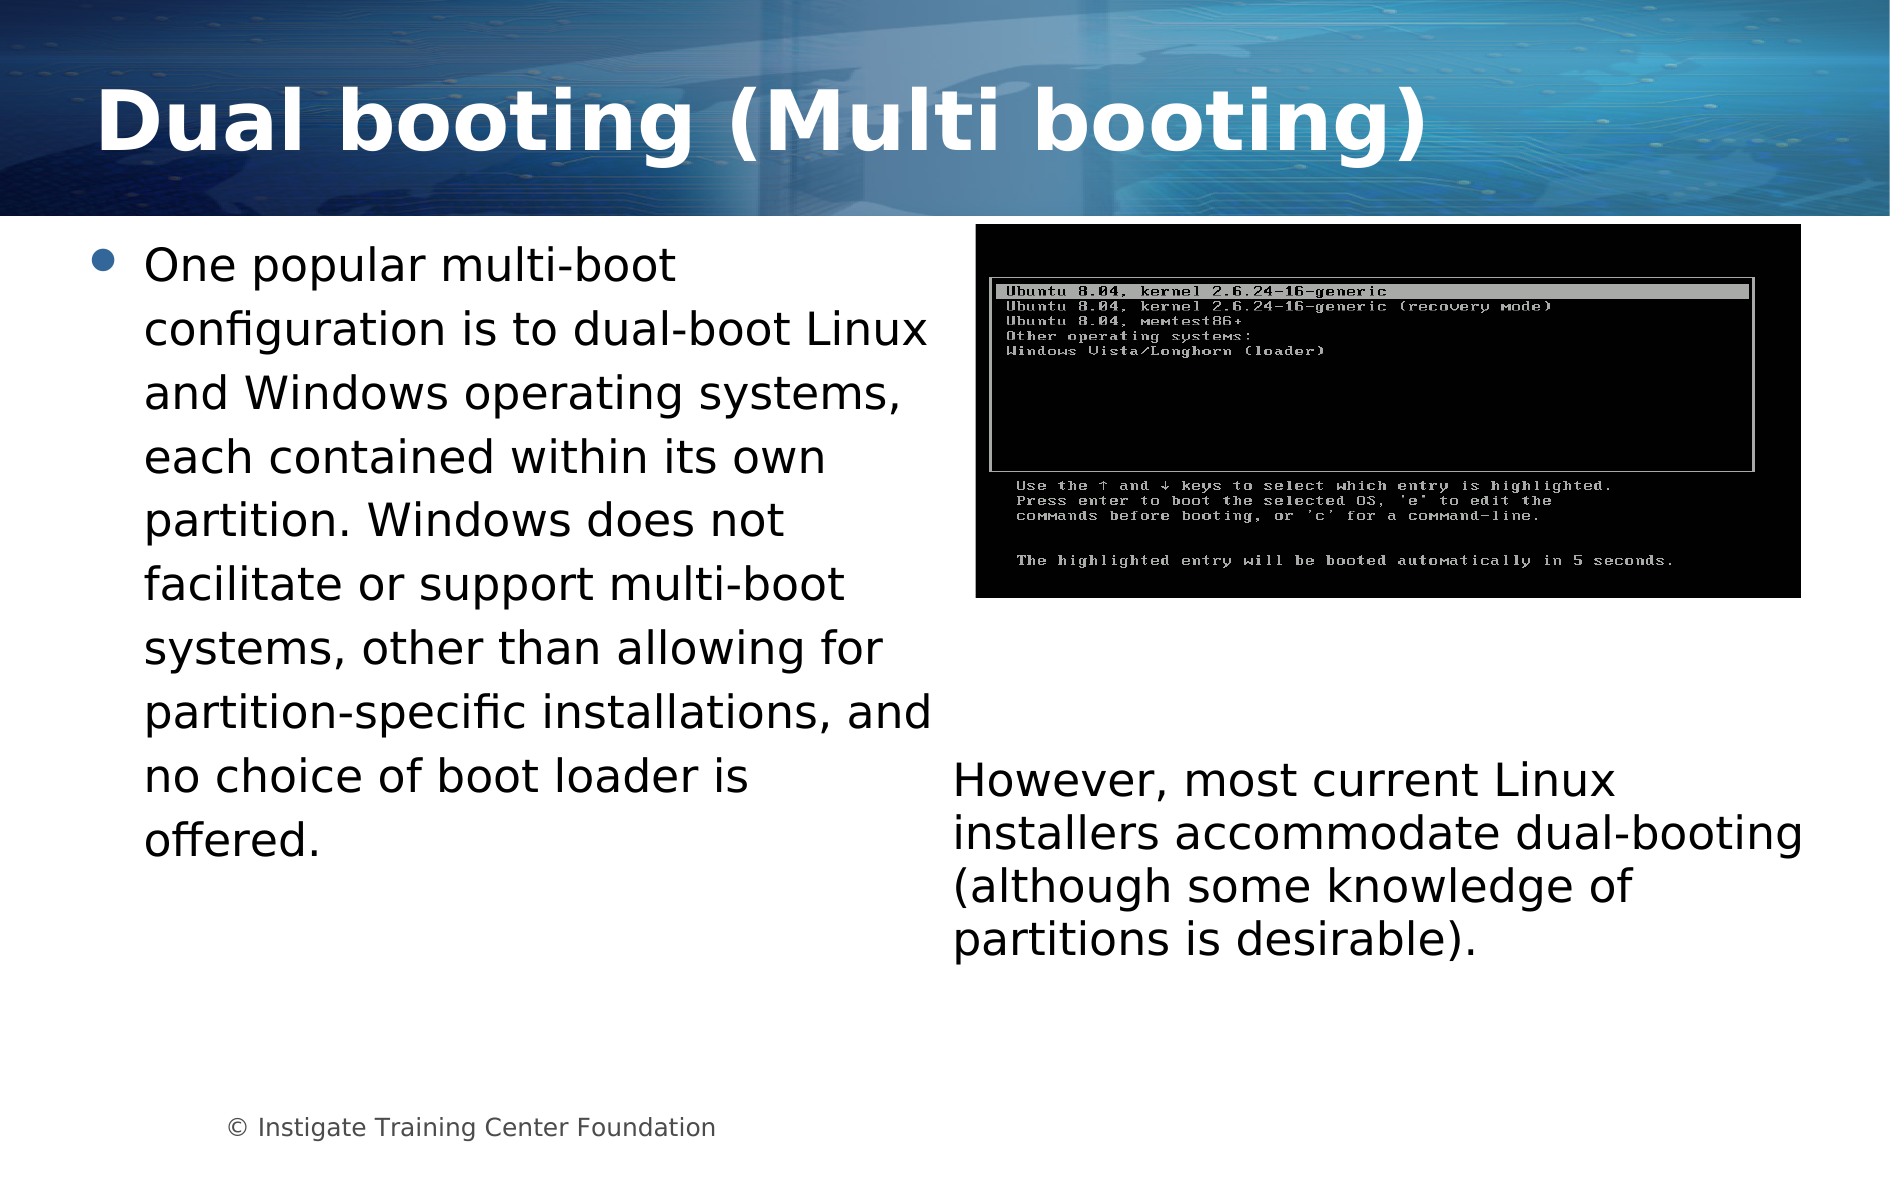

# Dual booting (Multi booting)
One popular multi-boot configuration is to dual-boot Linux and Windows operating systems, each contained within its own partition. Windows does not facilitate or support multi-boot systems, other than allowing for partition-specific installations, and no choice of boot loader is offered.
However, most current Linux installers accommodate dual-booting (although some knowledge of partitions is desirable).